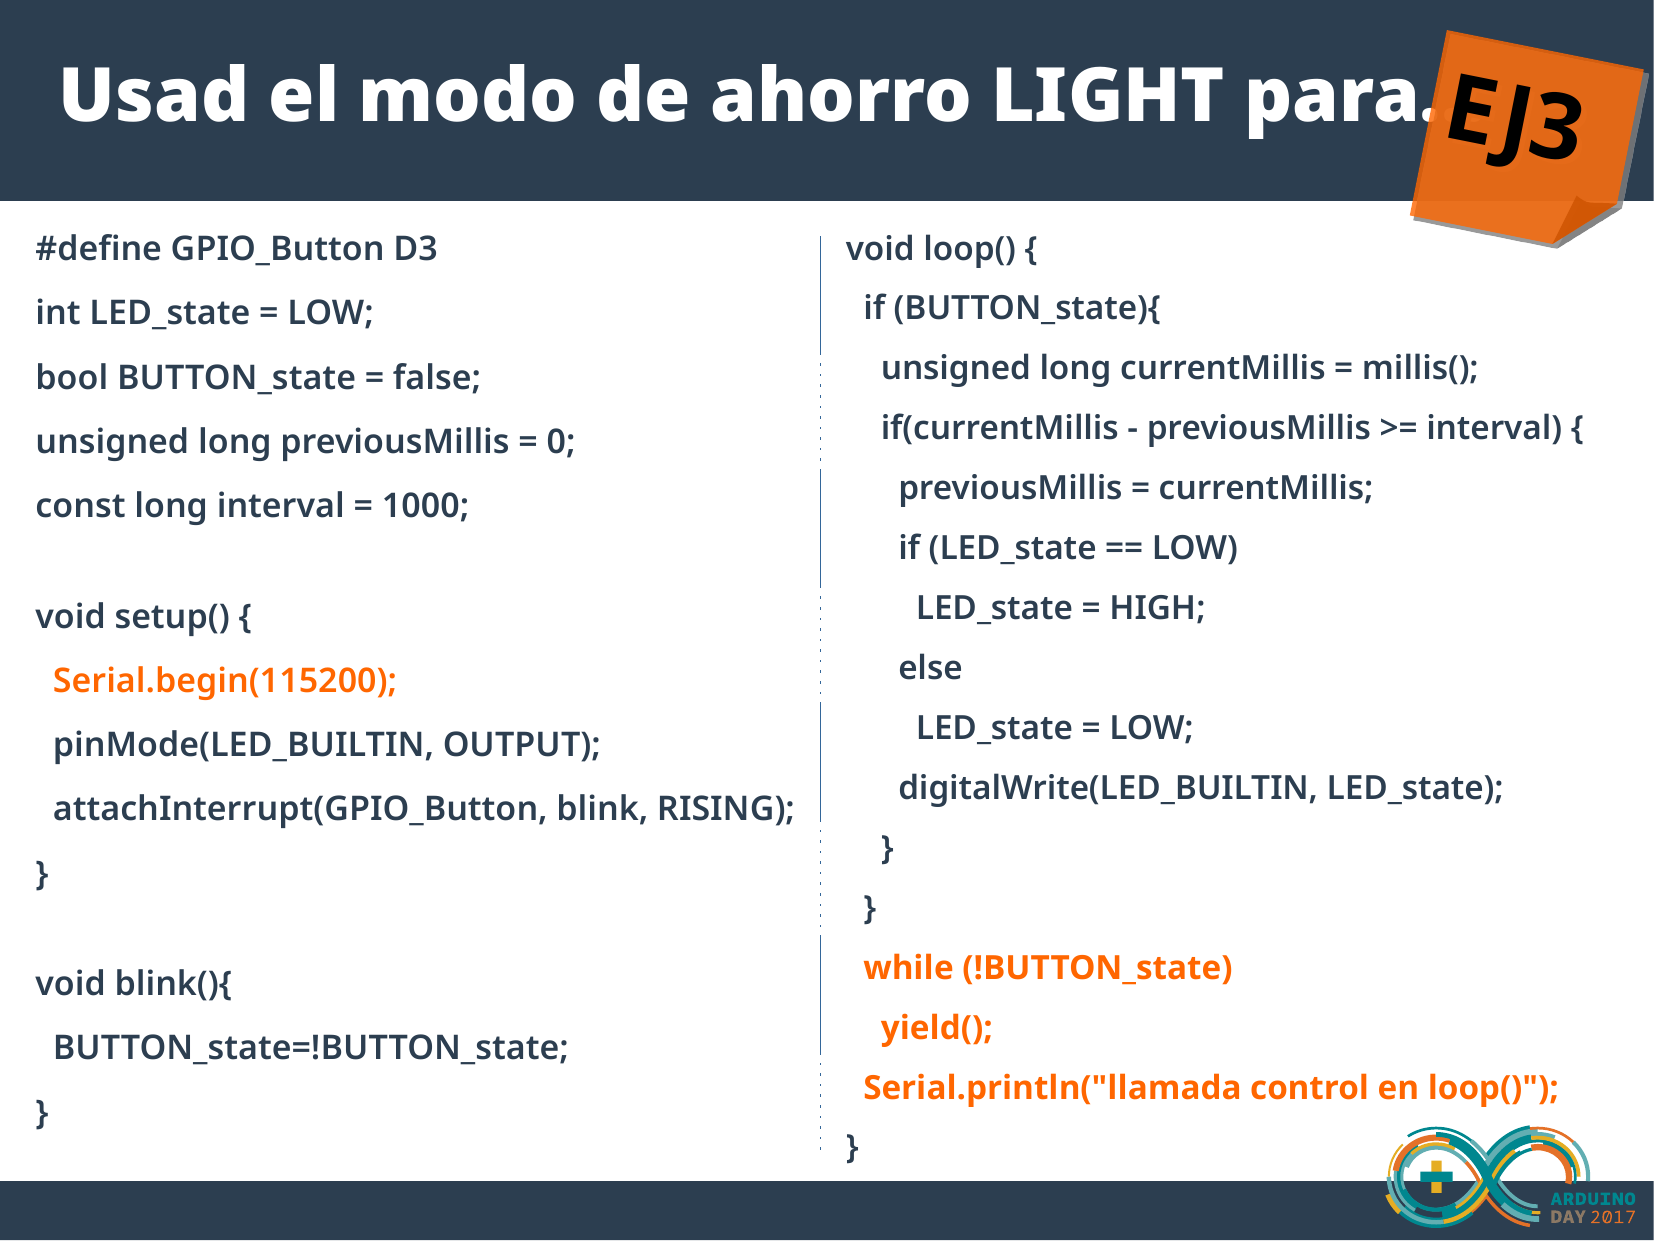

# Usad el modo de ahorro LIGHT para...
EJ3
#define GPIO_Button D3
int LED_state = LOW;
bool BUTTON_state = false;
unsigned long previousMillis = 0;
const long interval = 1000;
void setup() {
 Serial.begin(115200);
 pinMode(LED_BUILTIN, OUTPUT);
 attachInterrupt(GPIO_Button, blink, RISING);
}
void blink(){
 BUTTON_state=!BUTTON_state;
}
void loop() {
 if (BUTTON_state){
 unsigned long currentMillis = millis();
 if(currentMillis - previousMillis >= interval) {
 previousMillis = currentMillis;
 if (LED_state == LOW)
 LED_state = HIGH;
 else
 LED_state = LOW;
 digitalWrite(LED_BUILTIN, LED_state);
 }
 }
 while (!BUTTON_state)
 yield();
 Serial.println("llamada control en loop()");
}